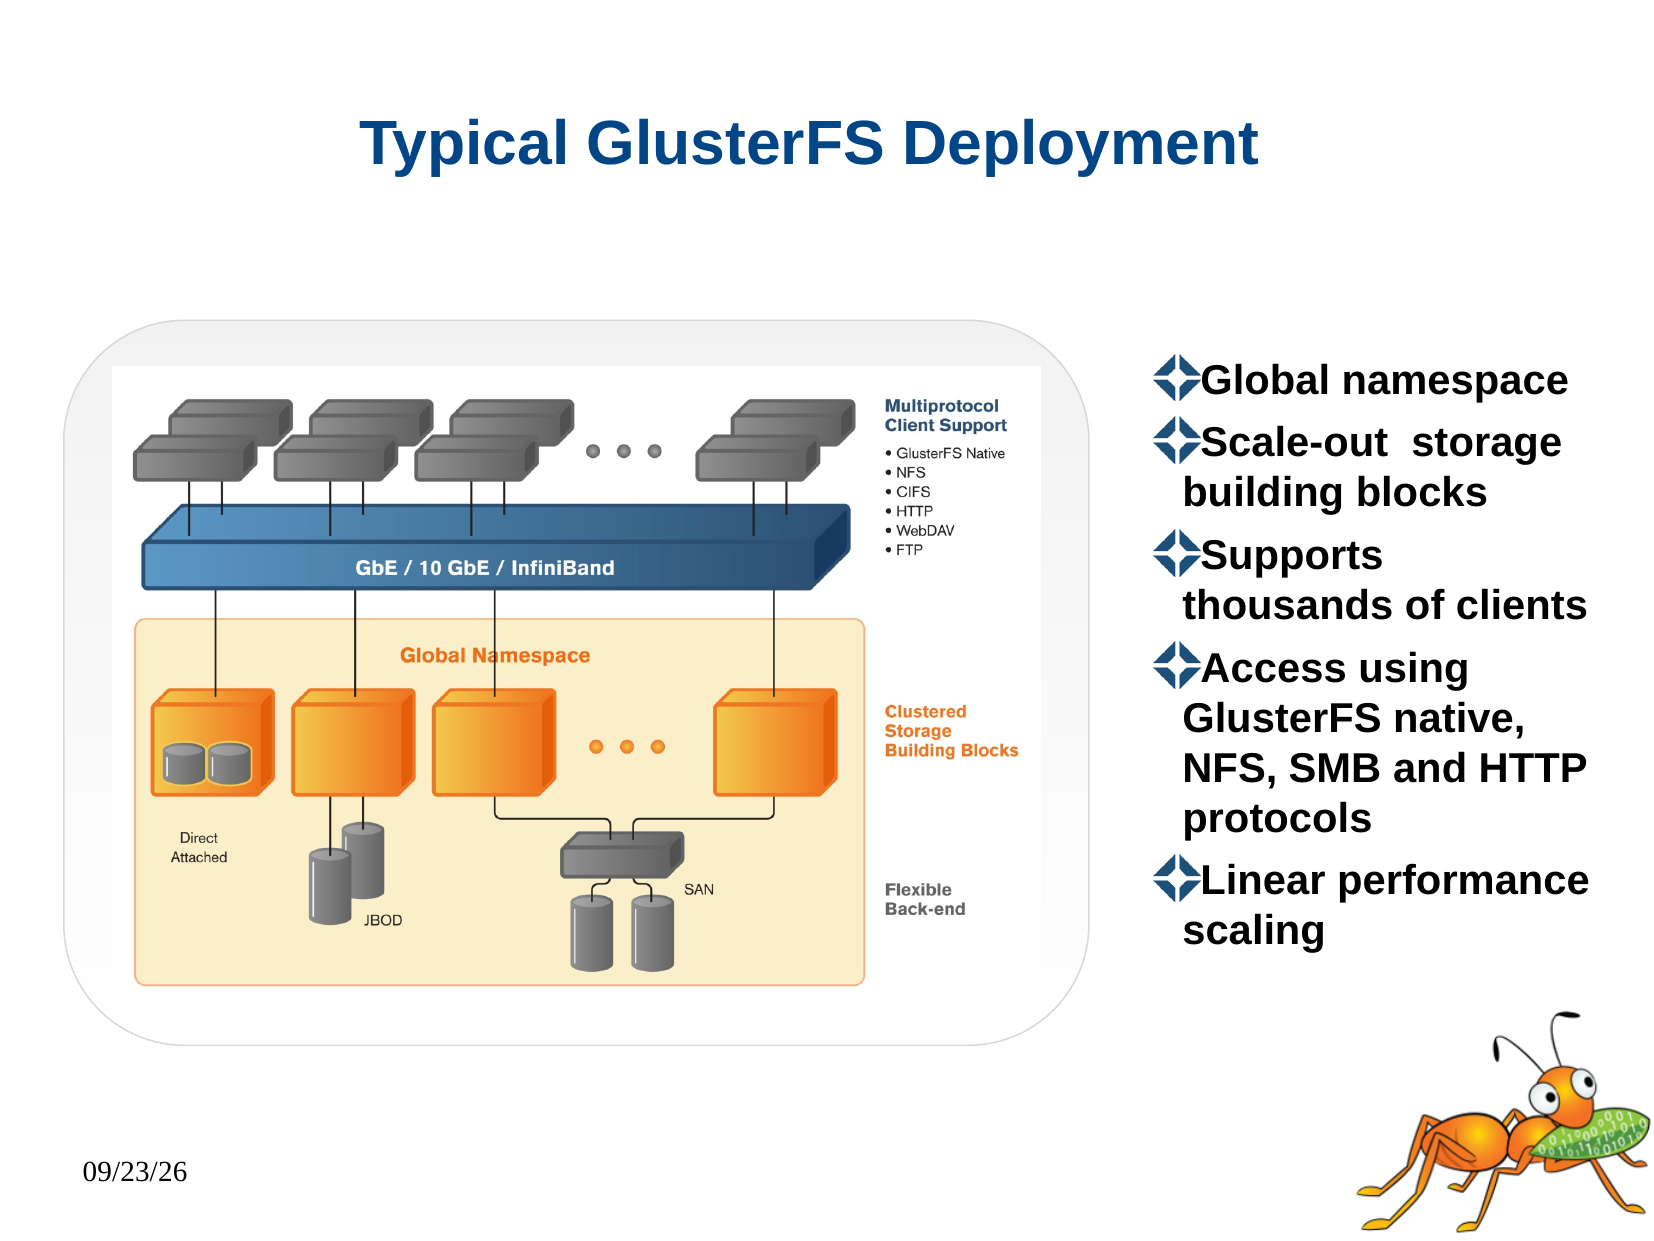

Typical GlusterFS Deployment
# Global namespace
Scale-out storage building blocks
Supports thousands of clients
Access using GlusterFS native, NFS, SMB and HTTP protocols
Linear performance scaling